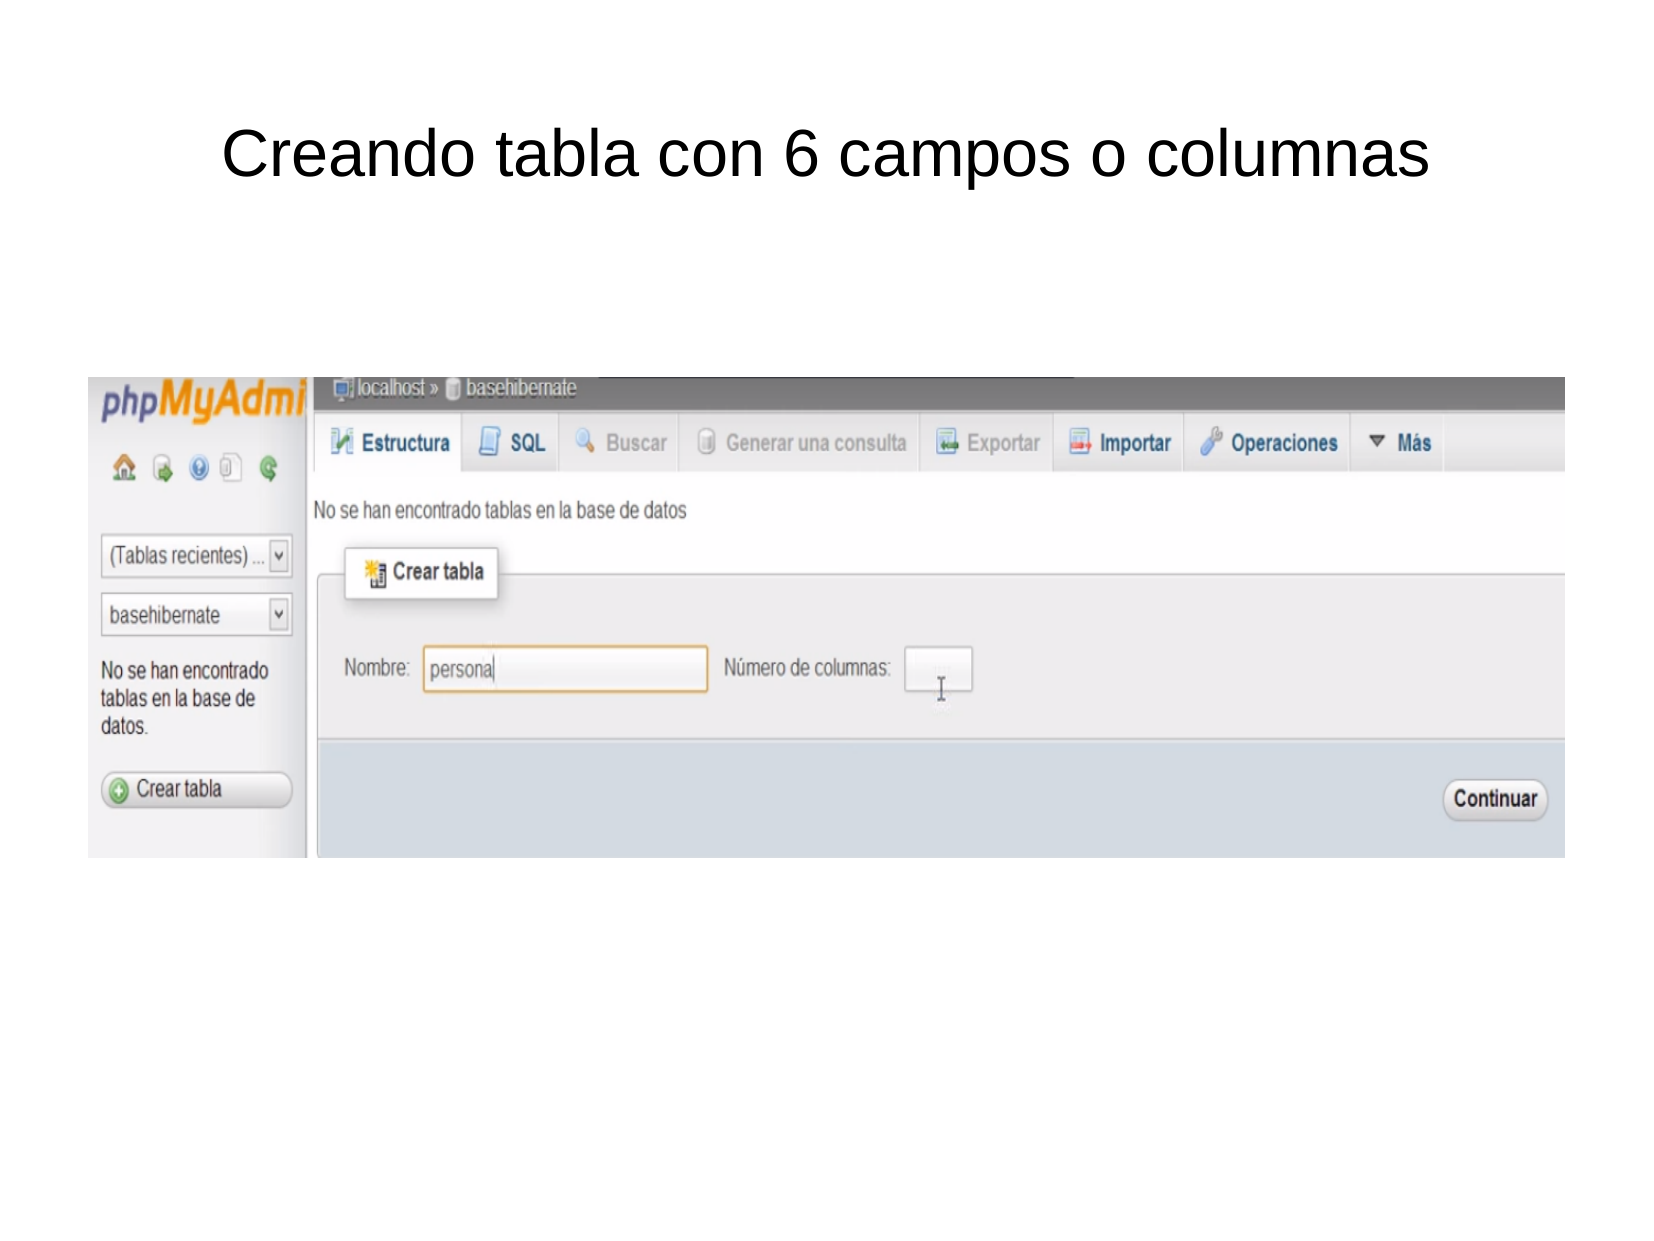

# Creando tabla con 6 campos o columnas